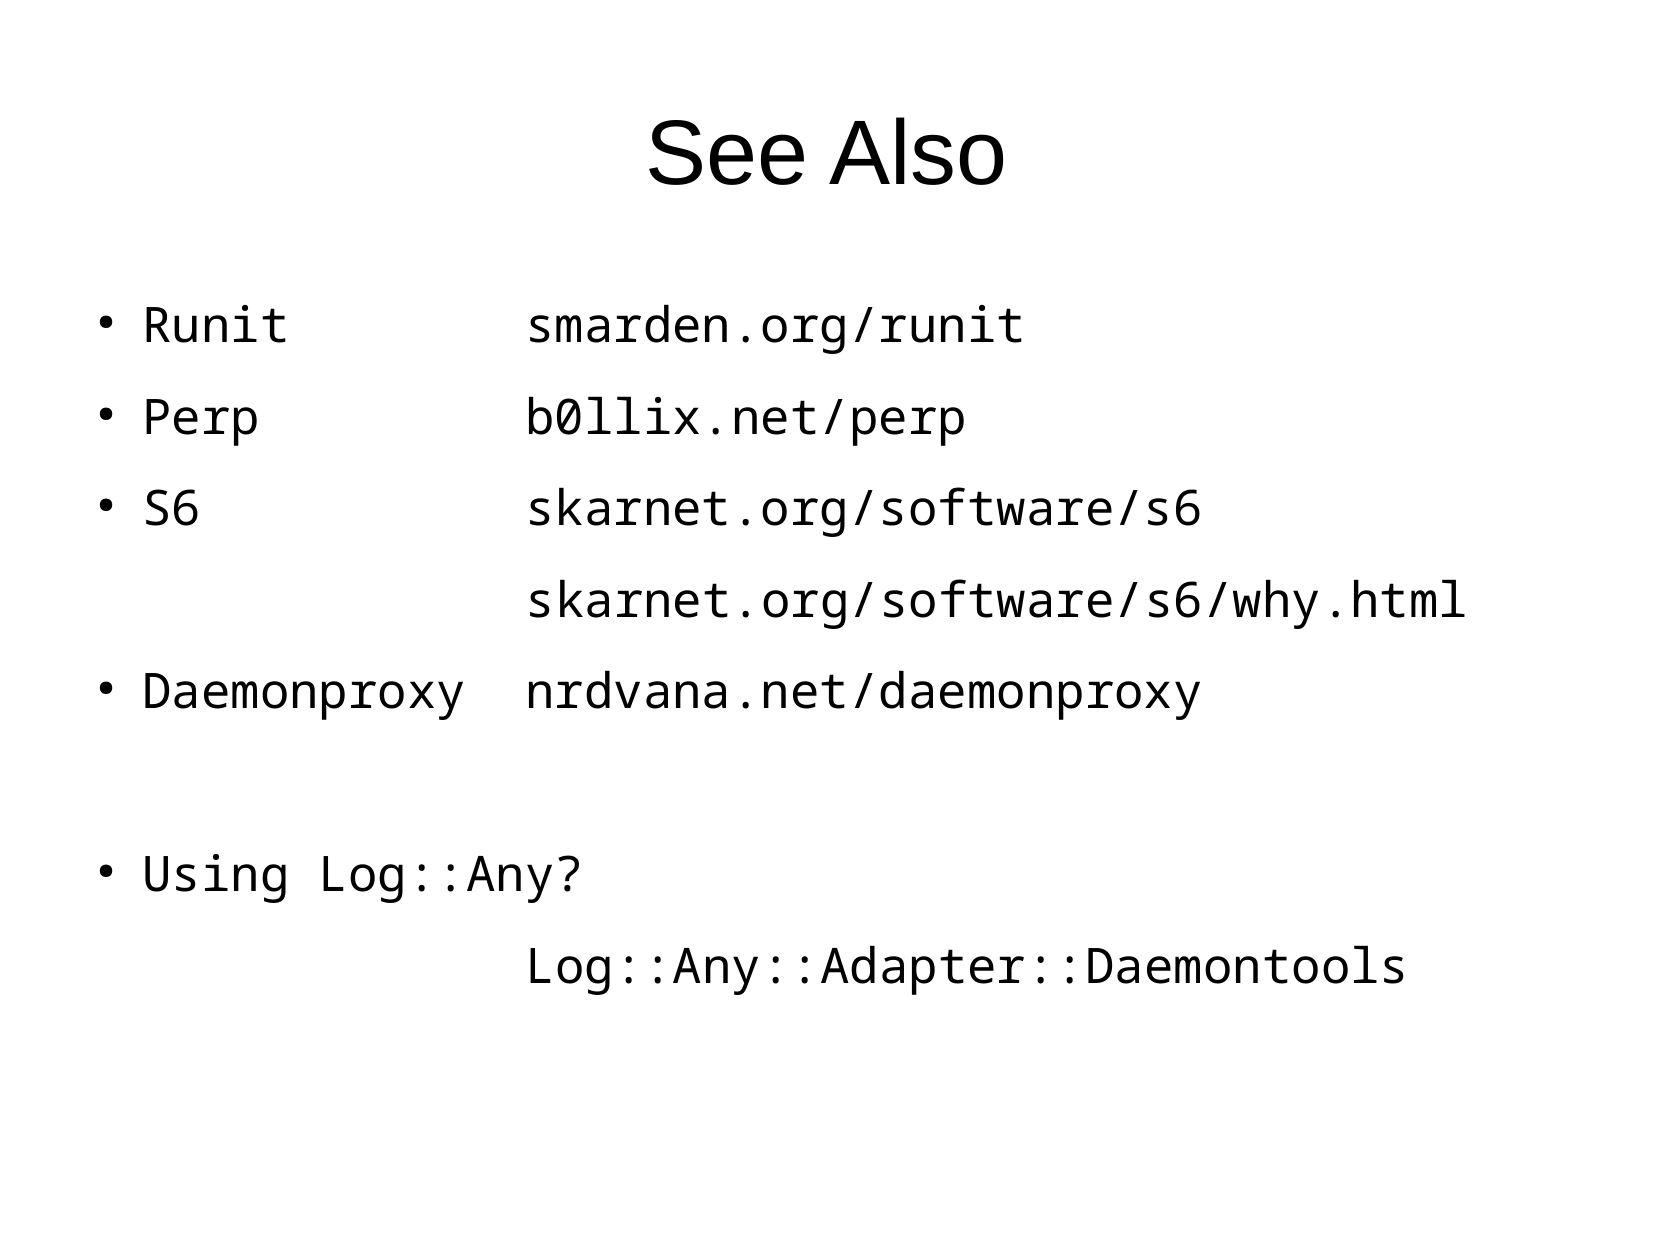

# See Also
Runit smarden.org/runit
Perp b0llix.net/perp
S6 skarnet.org/software/s6
 skarnet.org/software/s6/why.html
Daemonproxy nrdvana.net/daemonproxy
Using Log::Any?
 Log::Any::Adapter::Daemontools